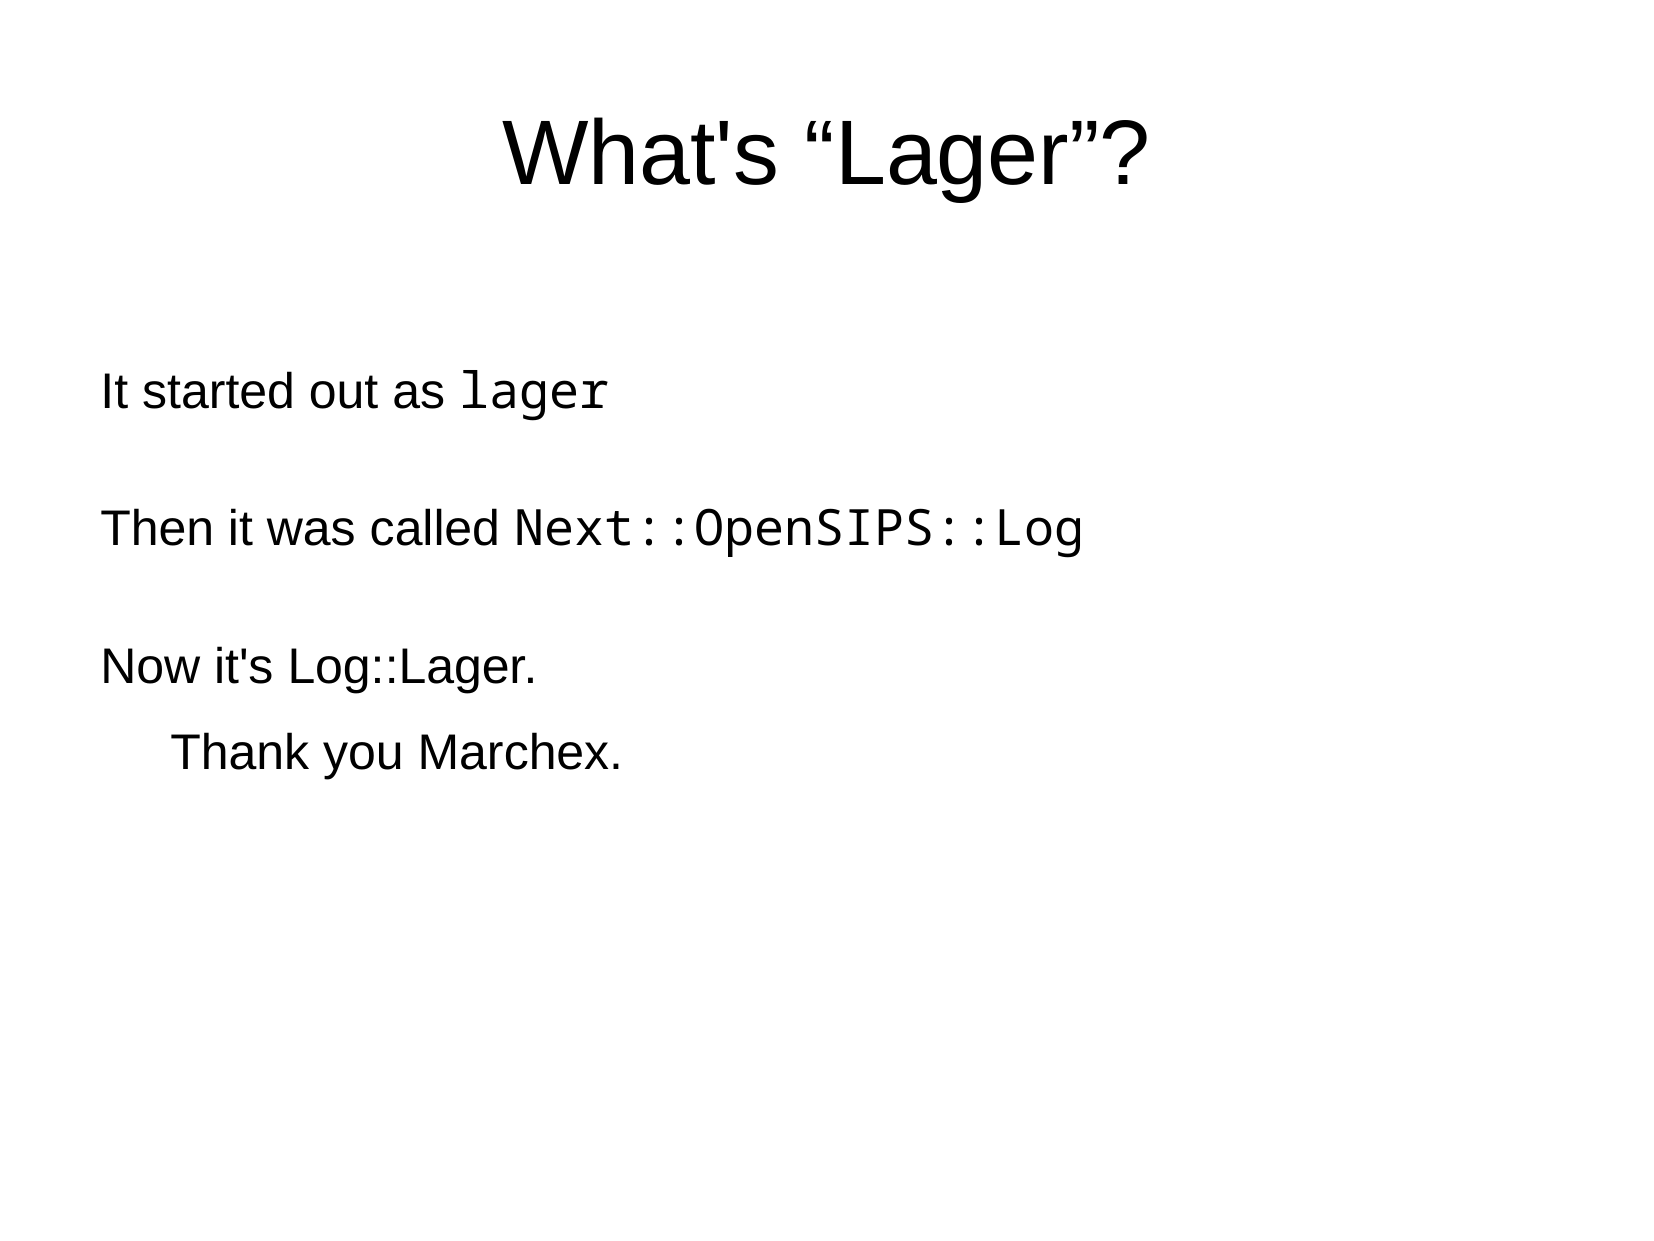

# What's “Lager”?
It started out as lager
Then it was called Next::OpenSIPS::Log
Now it's Log::Lager.
 Thank you Marchex.